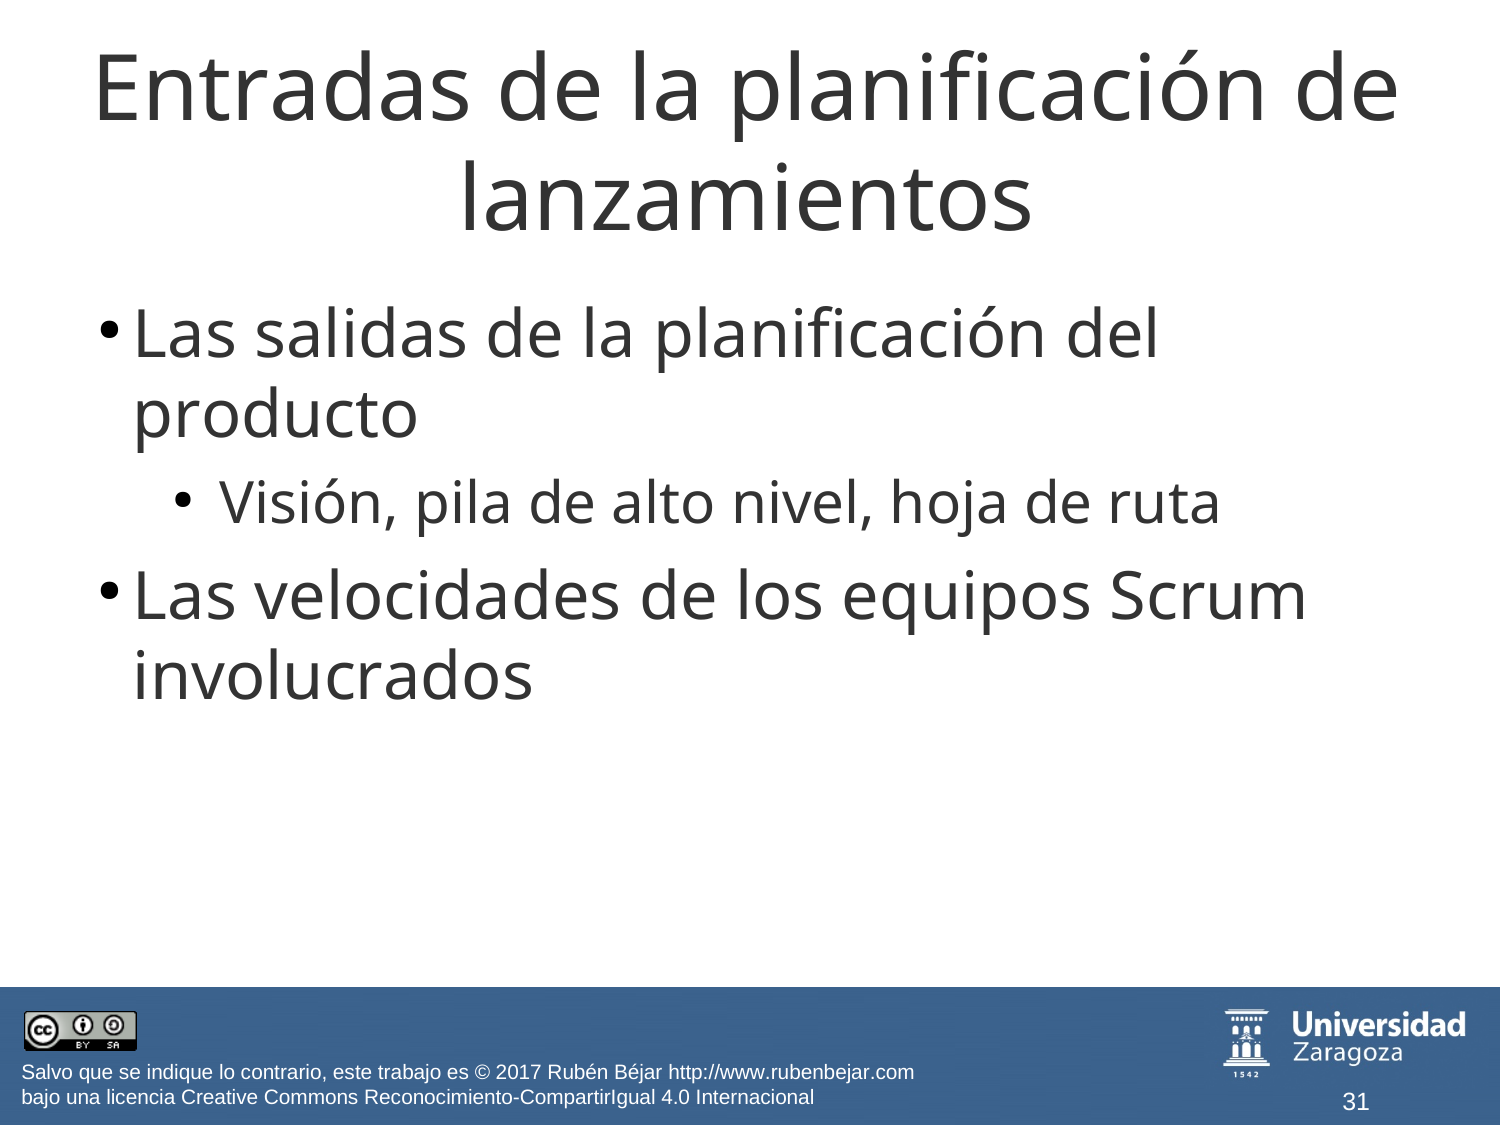

# Entradas de la planificación de lanzamientos
Las salidas de la planificación del producto
Visión, pila de alto nivel, hoja de ruta
Las velocidades de los equipos Scrum involucrados